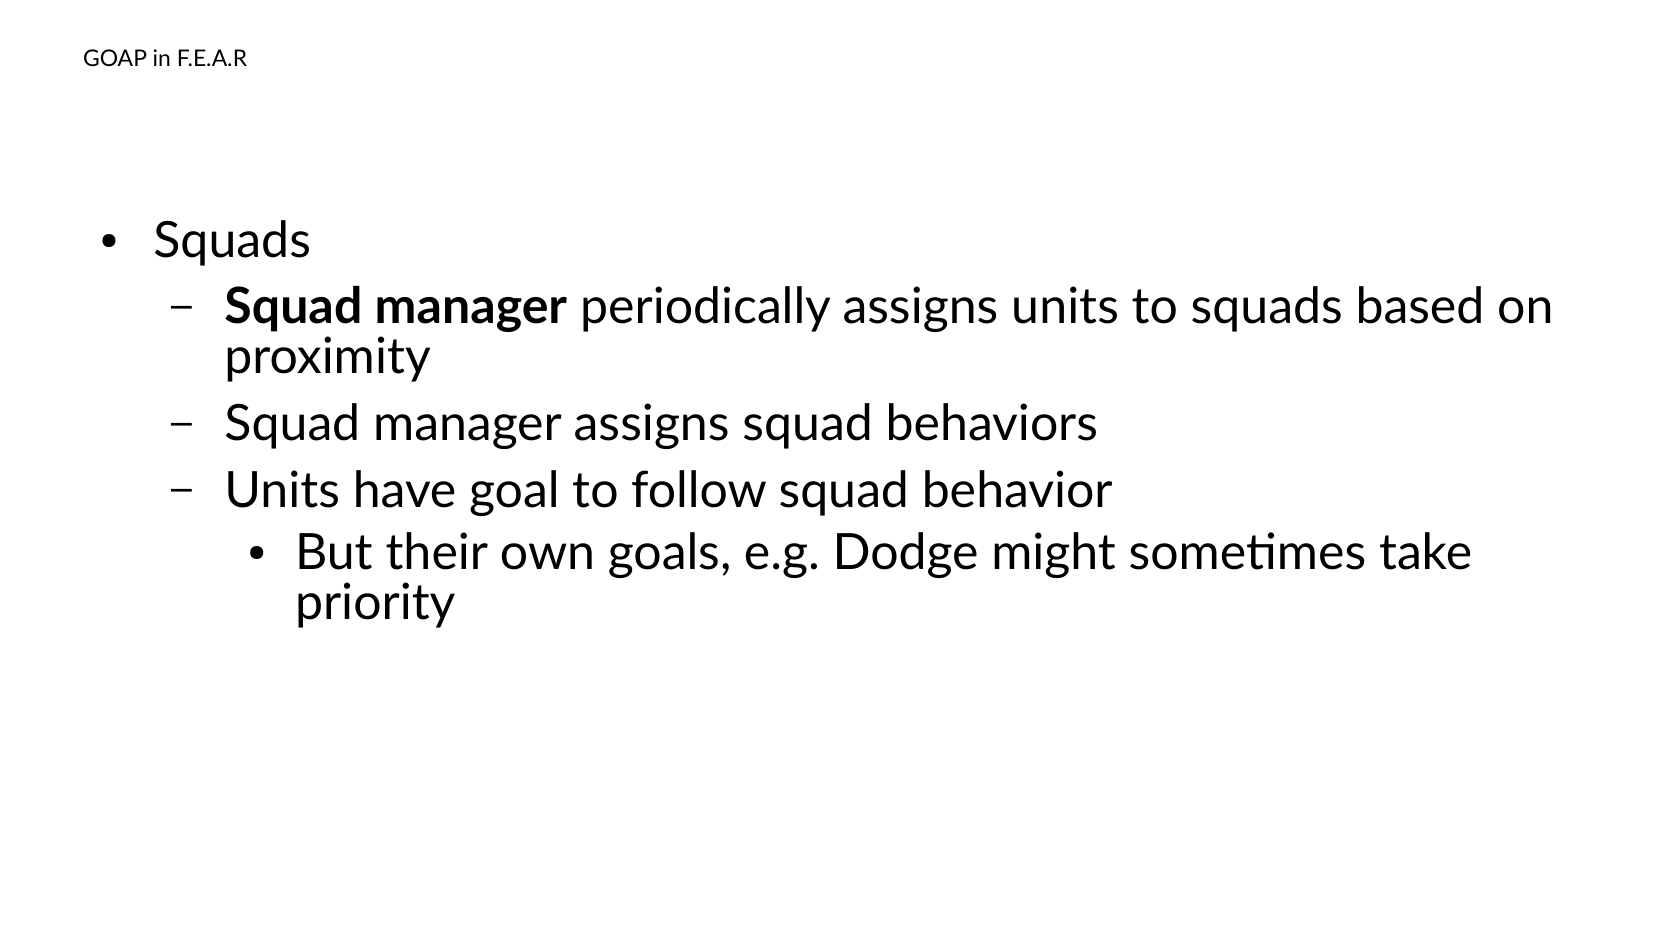

# GOAP in F.E.A.R
Squads
Squad manager periodically assigns units to squads based on proximity
Squad manager assigns squad behaviors
Units have goal to follow squad behavior
But their own goals, e.g. Dodge might sometimes take priority